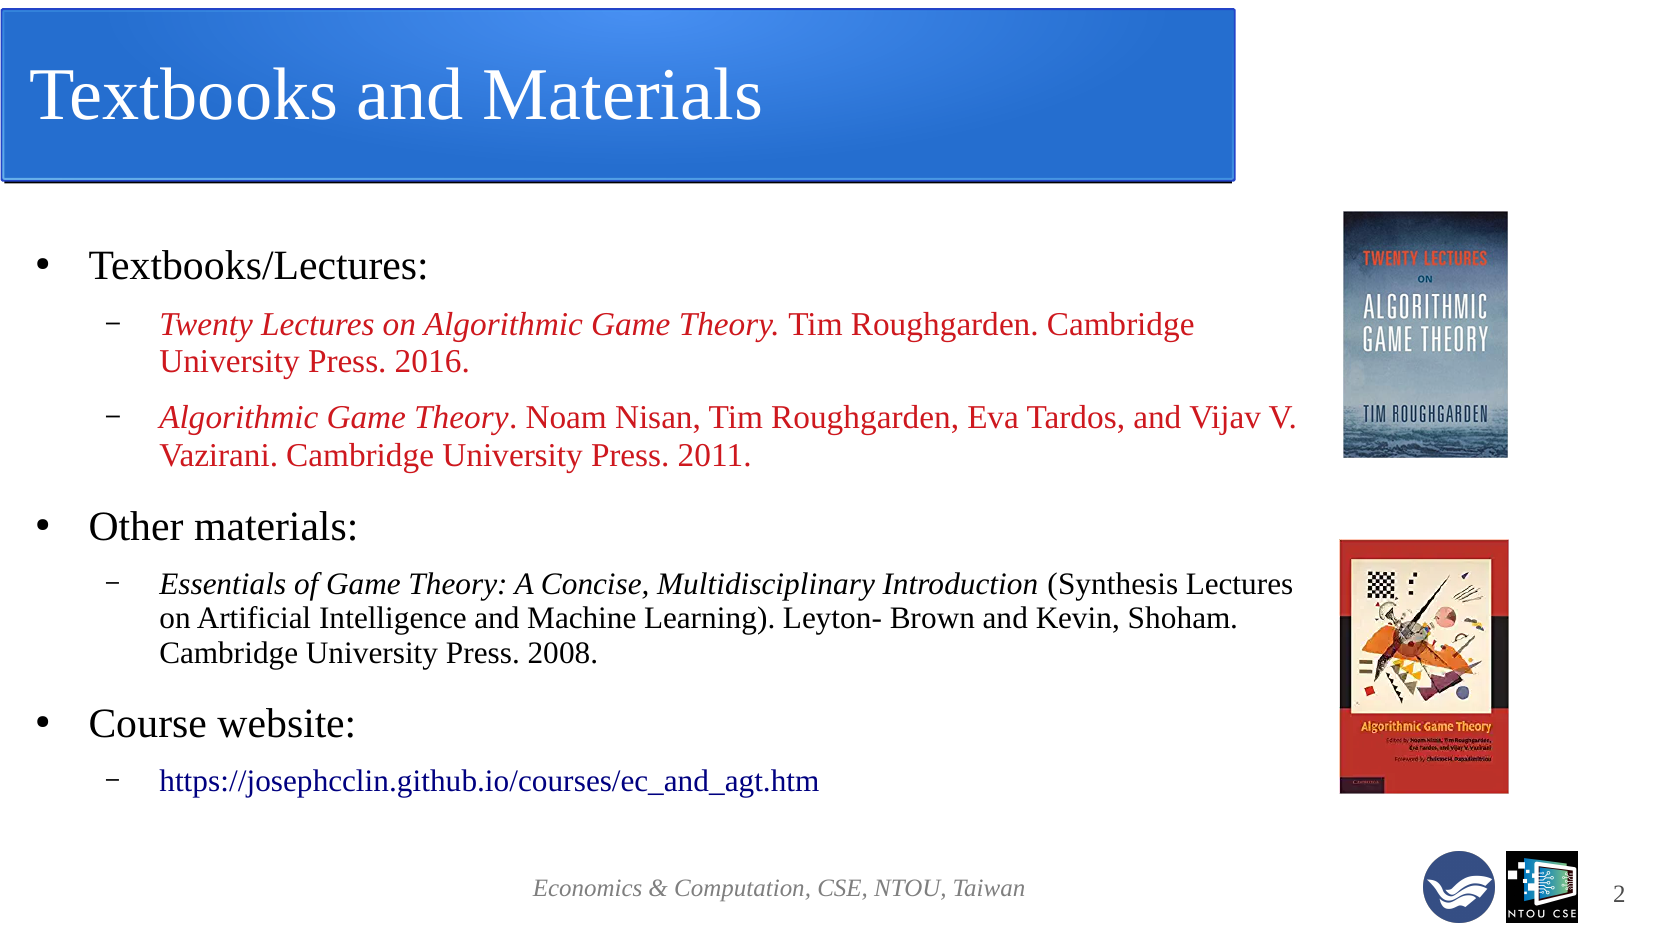

# Textbooks and Materials
Textbooks/Lectures:
Twenty Lectures on Algorithmic Game Theory. Tim Roughgarden. Cambridge University Press. 2016.
Algorithmic Game Theory. Noam Nisan, Tim Roughgarden, Eva Tardos, and Vijav V. Vazirani. Cambridge University Press. 2011.
Other materials:
Essentials of Game Theory: A Concise, Multidisciplinary Introduction (Synthesis Lectures on Artificial Intelligence and Machine Learning). Leyton- Brown and Kevin, Shoham. Cambridge University Press. 2008.
Course website:
https://josephcclin.github.io/courses/ec_and_agt.htm
Economics & Computation, CSE, NTOU, Taiwan
2